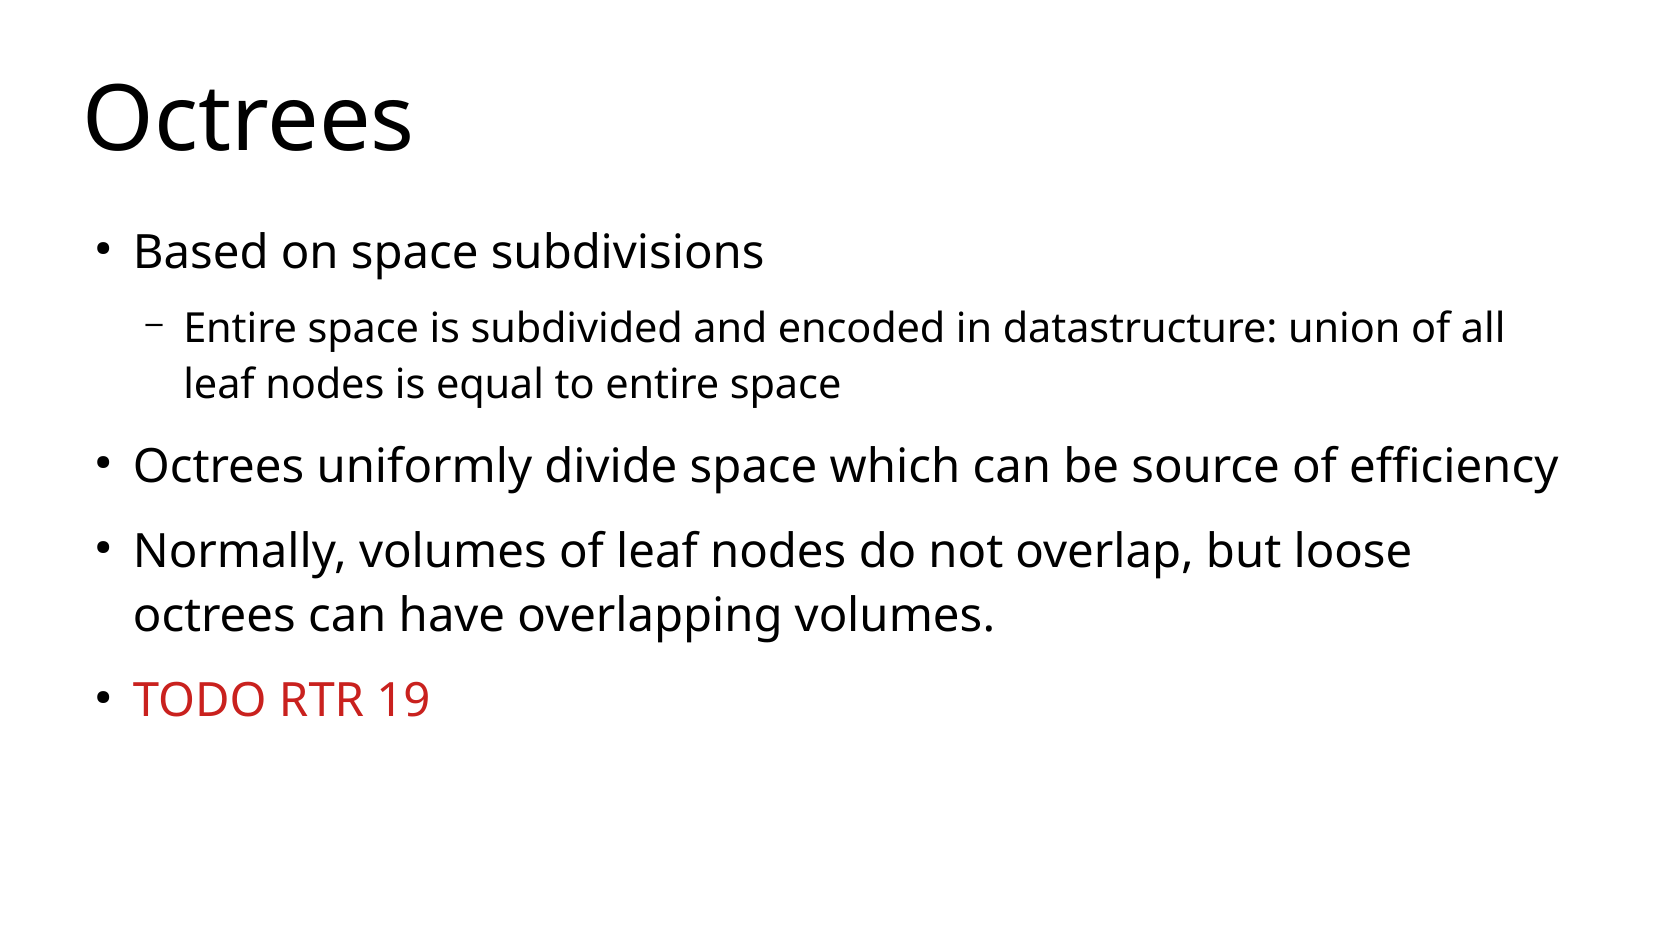

# Octrees
Based on space subdivisions
Entire space is subdivided and encoded in datastructure: union of all leaf nodes is equal to entire space
Octrees uniformly divide space which can be source of efficiency
Normally, volumes of leaf nodes do not overlap, but loose octrees can have overlapping volumes.
TODO RTR 19